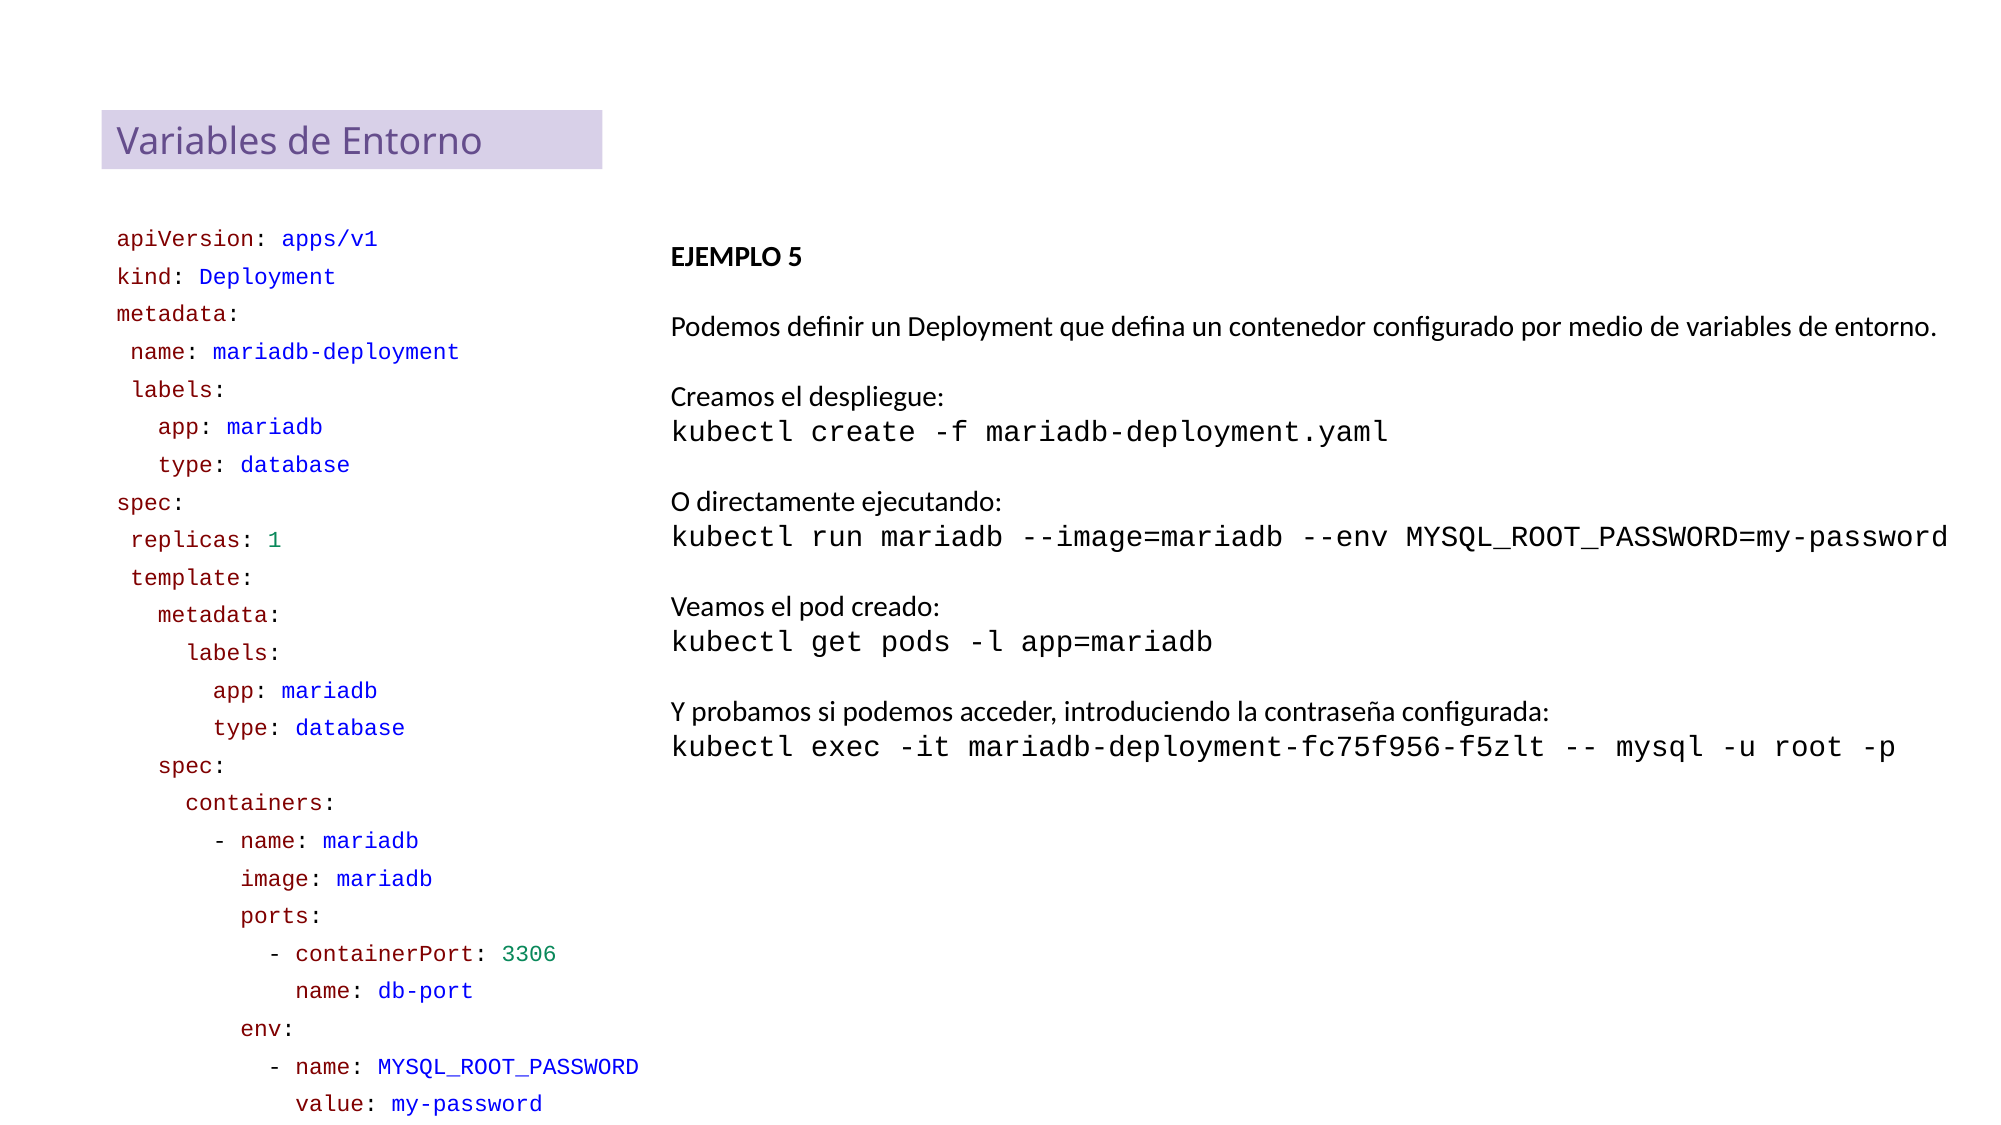

Variables de Entorno
apiVersion: apps/v1
kind: Deployment
metadata:
 name: mariadb-deployment
 labels:
 app: mariadb
 type: database
spec:
 replicas: 1
 template:
 metadata:
 labels:
 app: mariadb
 type: database
 spec:
 containers:
 - name: mariadb
 image: mariadb
 ports:
 - containerPort: 3306
 name: db-port
 env:
 - name: MYSQL_ROOT_PASSWORD
 value: my-password
EJEMPLO 5
Podemos definir un Deployment que defina un contenedor configurado por medio de variables de entorno.
Creamos el despliegue:
kubectl create -f mariadb-deployment.yaml
O directamente ejecutando:
kubectl run mariadb --image=mariadb --env MYSQL_ROOT_PASSWORD=my-password
Veamos el pod creado:
kubectl get pods -l app=mariadb
Y probamos si podemos acceder, introduciendo la contraseña configurada:
kubectl exec -it mariadb-deployment-fc75f956-f5zlt -- mysql -u root -p